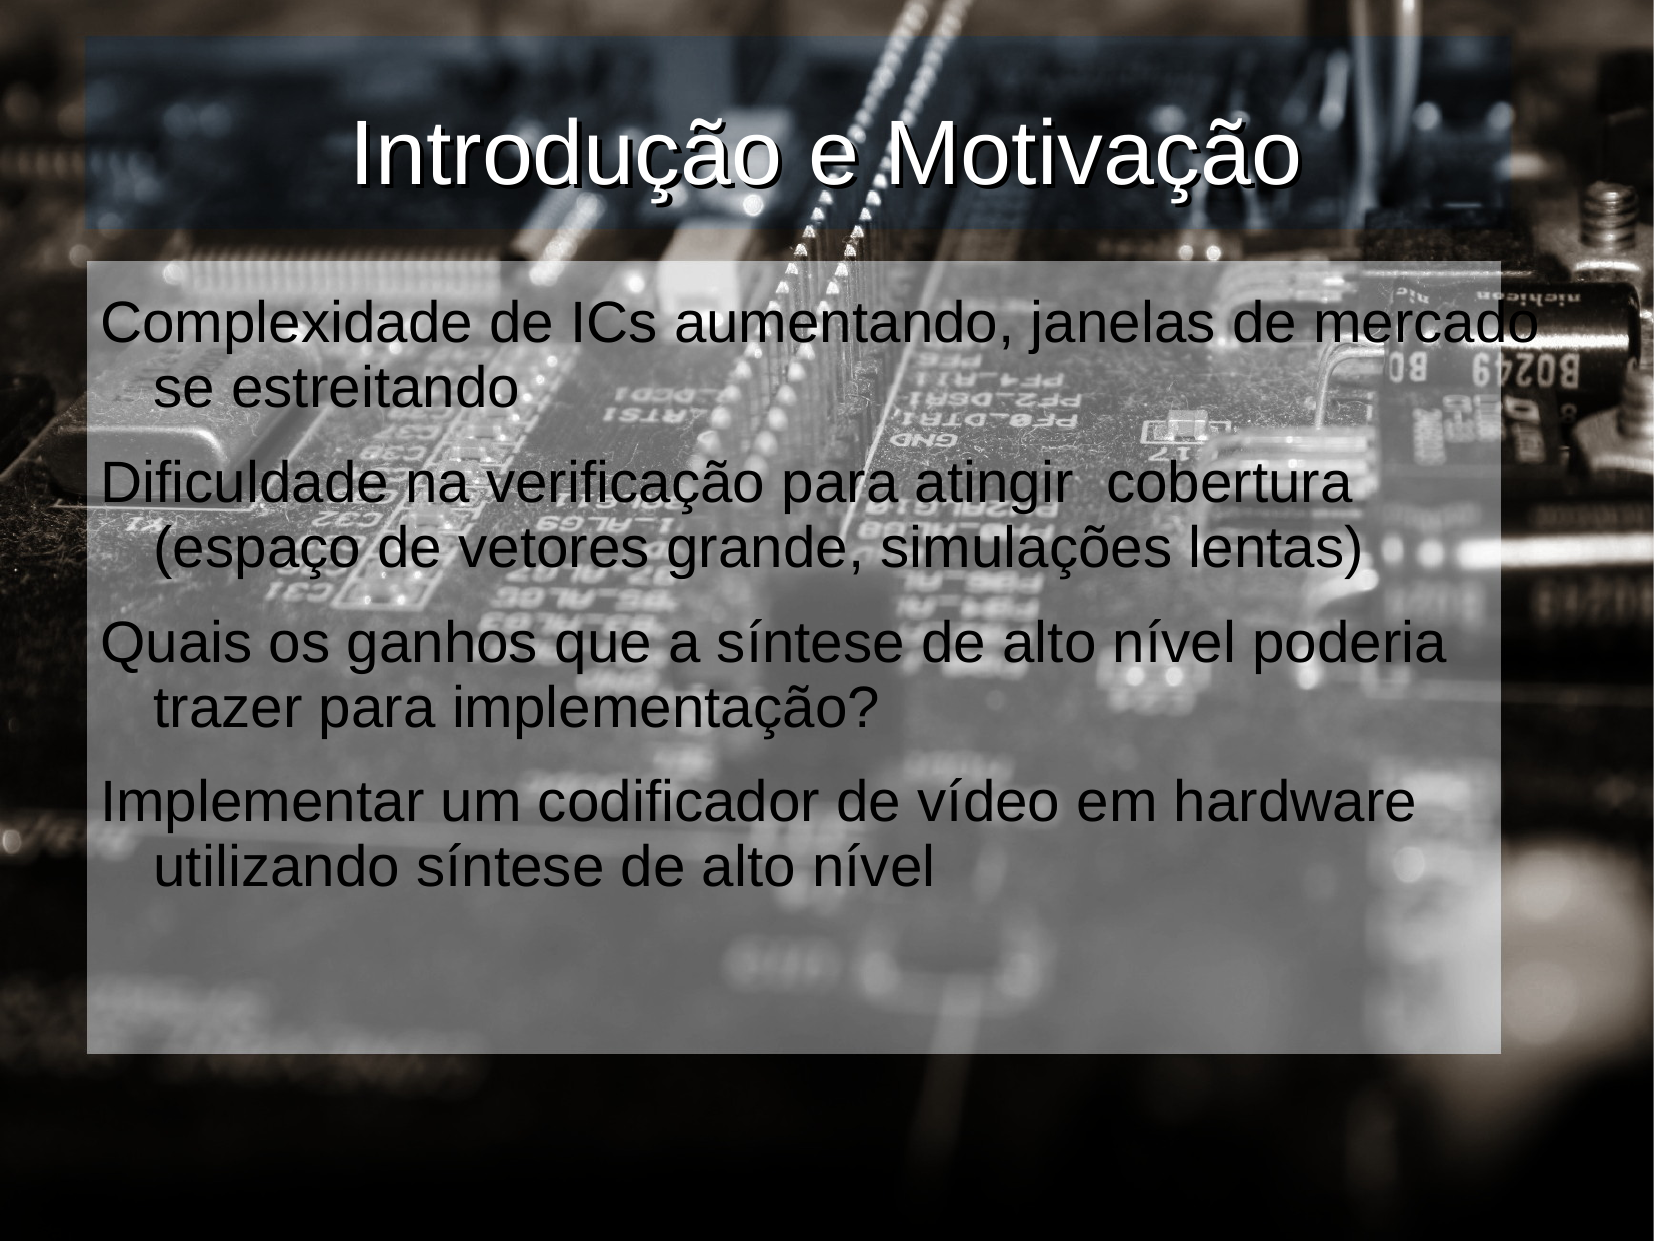

# Introdução e Motivação
Complexidade de ICs aumentando, janelas de mercado se estreitando
Dificuldade na verificação para atingir cobertura (espaço de vetores grande, simulações lentas)
Quais os ganhos que a síntese de alto nível poderia trazer para implementação?
Implementar um codificador de vídeo em hardware utilizando síntese de alto nível